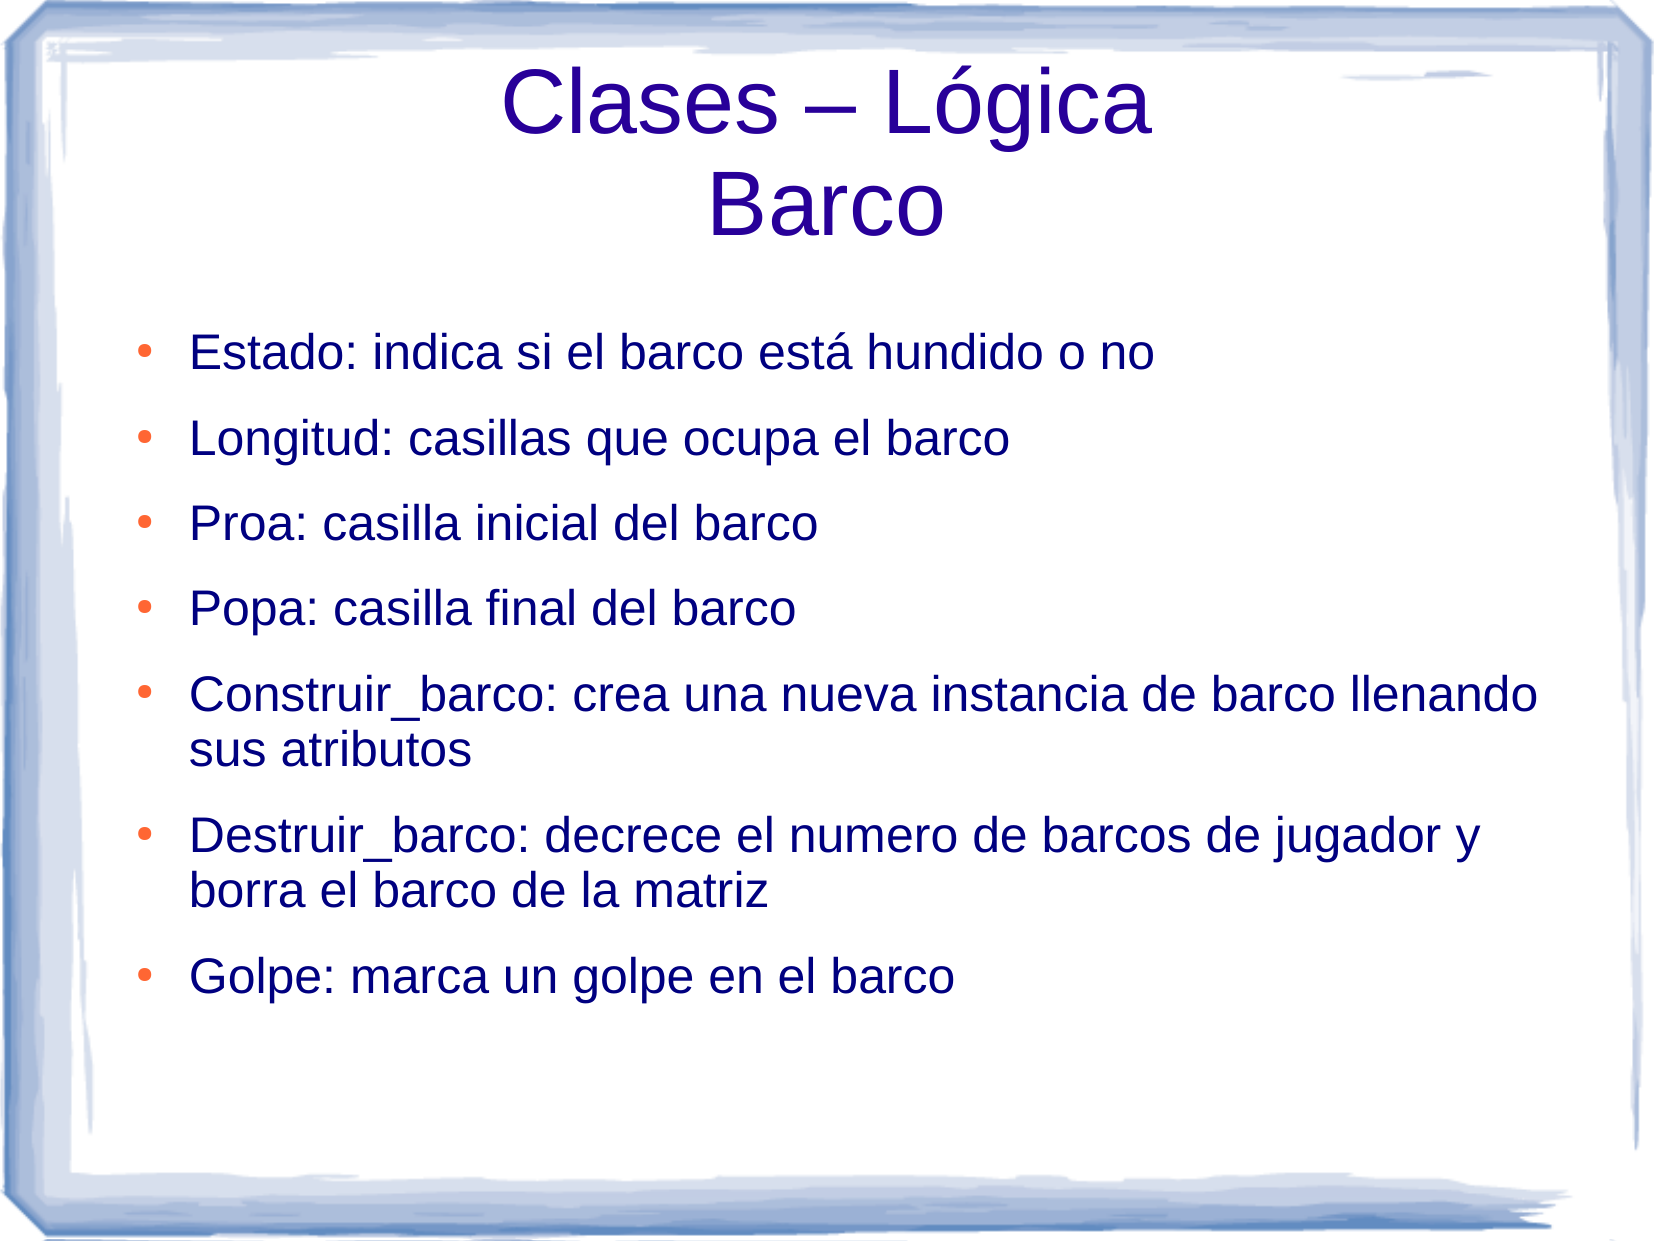

# Clases – Lógica Barco
Estado: indica si el barco está hundido o no
Longitud: casillas que ocupa el barco
Proa: casilla inicial del barco
Popa: casilla final del barco
Construir_barco: crea una nueva instancia de barco llenando sus atributos
Destruir_barco: decrece el numero de barcos de jugador y borra el barco de la matriz
Golpe: marca un golpe en el barco